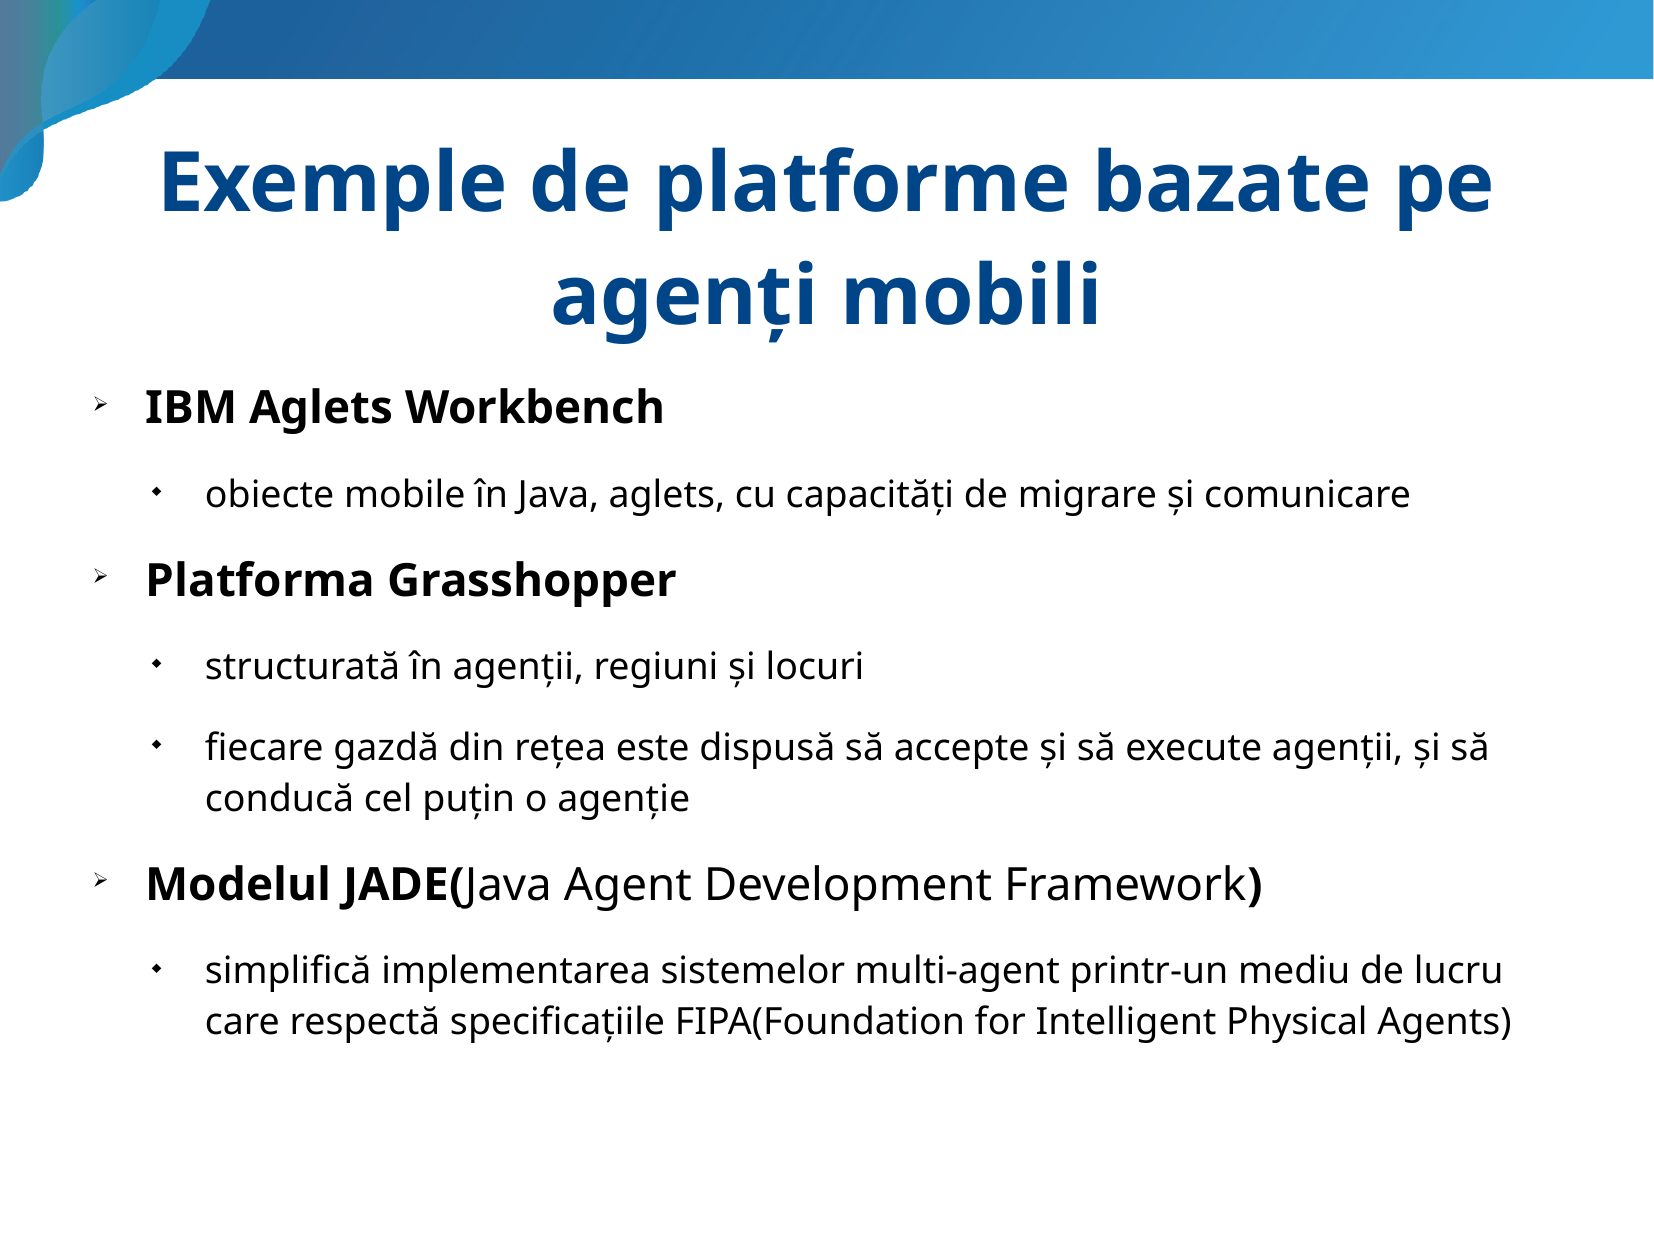

# Exemple de platforme bazate pe agenți mobili
IBM Aglets Workbench
obiecte mobile în Java, aglets, cu capacități de migrare și comunicare
Platforma Grasshopper
structurată în agenții, regiuni și locuri
fiecare gazdă din rețea este dispusă să accepte și să execute agenții, și să conducă cel puțin o agenție
Modelul JADE(Java Agent Development Framework)
simplifică implementarea sistemelor multi-agent printr-un mediu de lucru care respectă specificațiile FIPA(Foundation for Intelligent Physical Agents)